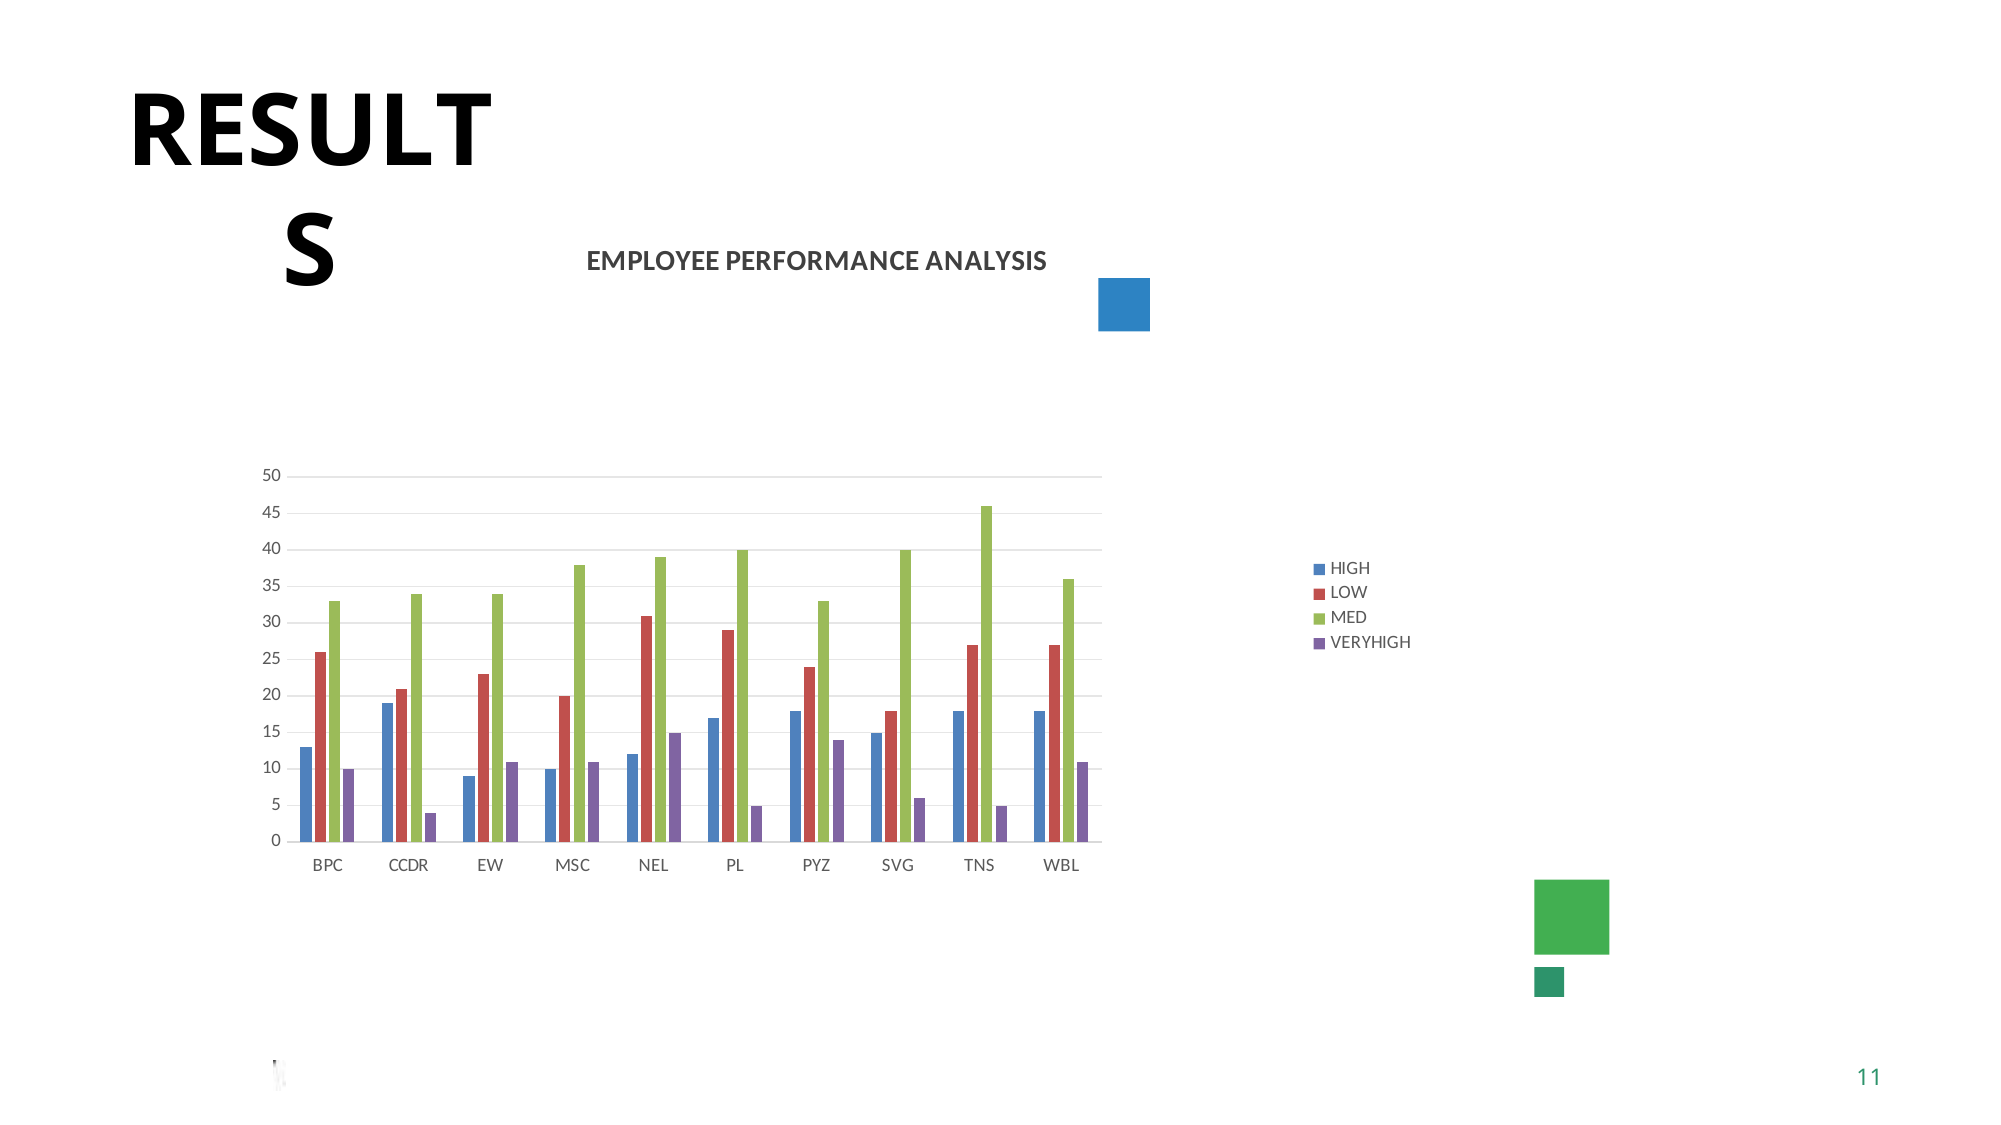

# RESULTS
### Chart: EMPLOYEE PERFORMANCE ANALYSIS
| Category | HIGH | LOW | MED | VERYHIGH |
|---|---|---|---|---|
| BPC | 13.0 | 26.0 | 33.0 | 10.0 |
| CCDR | 19.0 | 21.0 | 34.0 | 4.0 |
| EW | 9.0 | 23.0 | 34.0 | 11.0 |
| MSC | 10.0 | 20.0 | 38.0 | 11.0 |
| NEL | 12.0 | 31.0 | 39.0 | 15.0 |
| PL | 17.0 | 29.0 | 40.0 | 5.0 |
| PYZ | 18.0 | 24.0 | 33.0 | 14.0 |
| SVG | 15.0 | 18.0 | 40.0 | 6.0 |
| TNS | 18.0 | 27.0 | 46.0 | 5.0 |
| WBL | 18.0 | 27.0 | 36.0 | 11.0 |